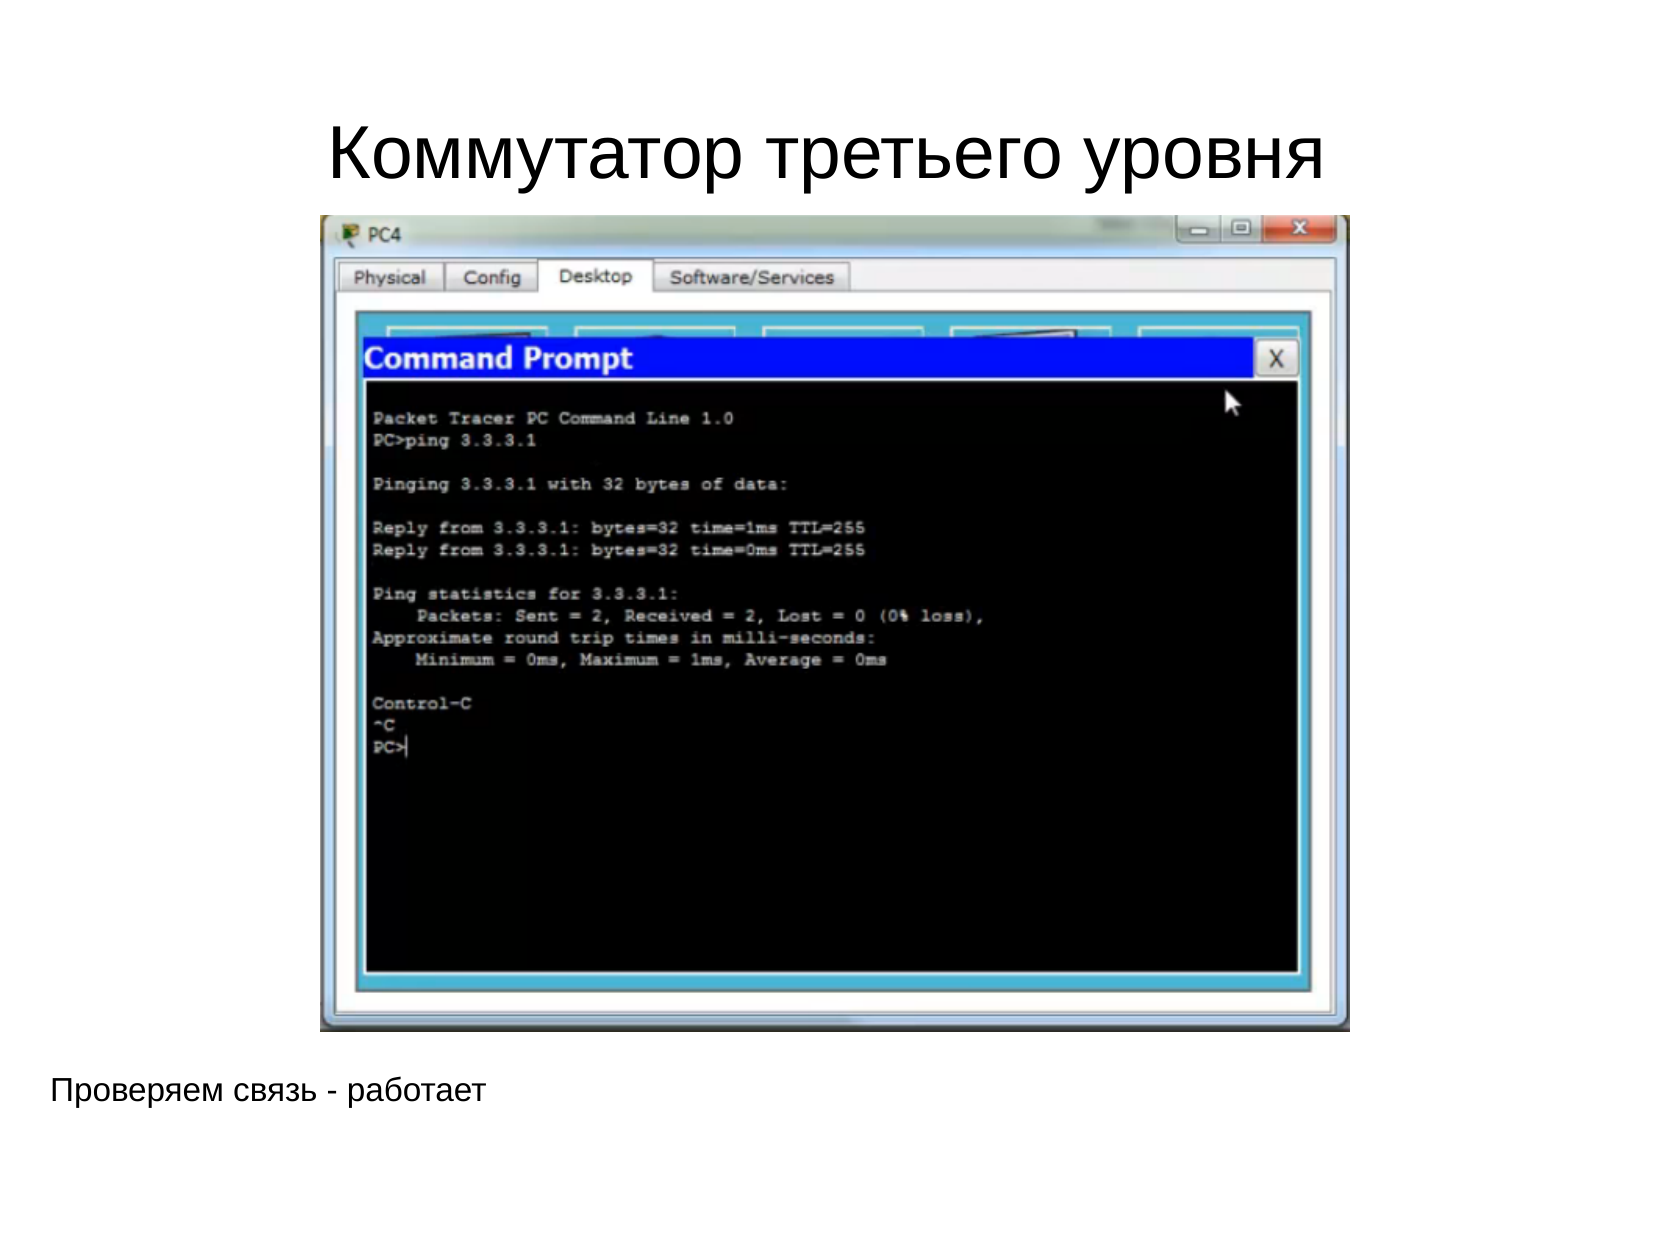

# Коммутатор третьего уровня
Проверяем связь - работает